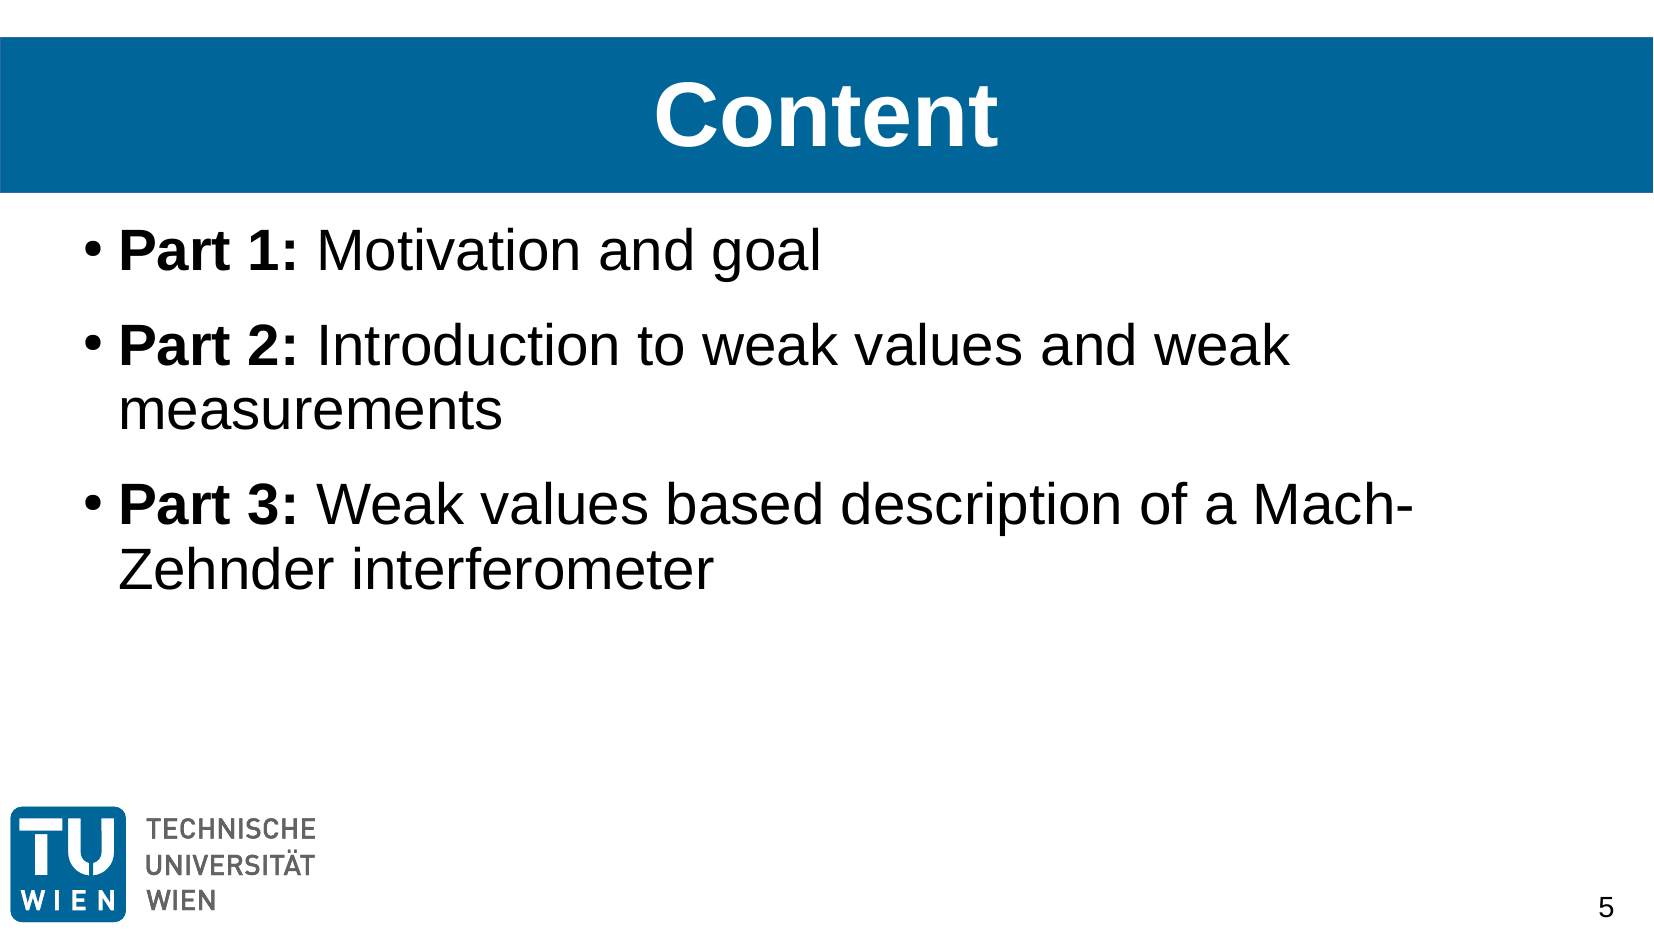

# Content
Part 1: Motivation and goal
Part 2: Introduction to weak values and weak measurements
Part 3: Weak values based description of a Mach-Zehnder interferometer